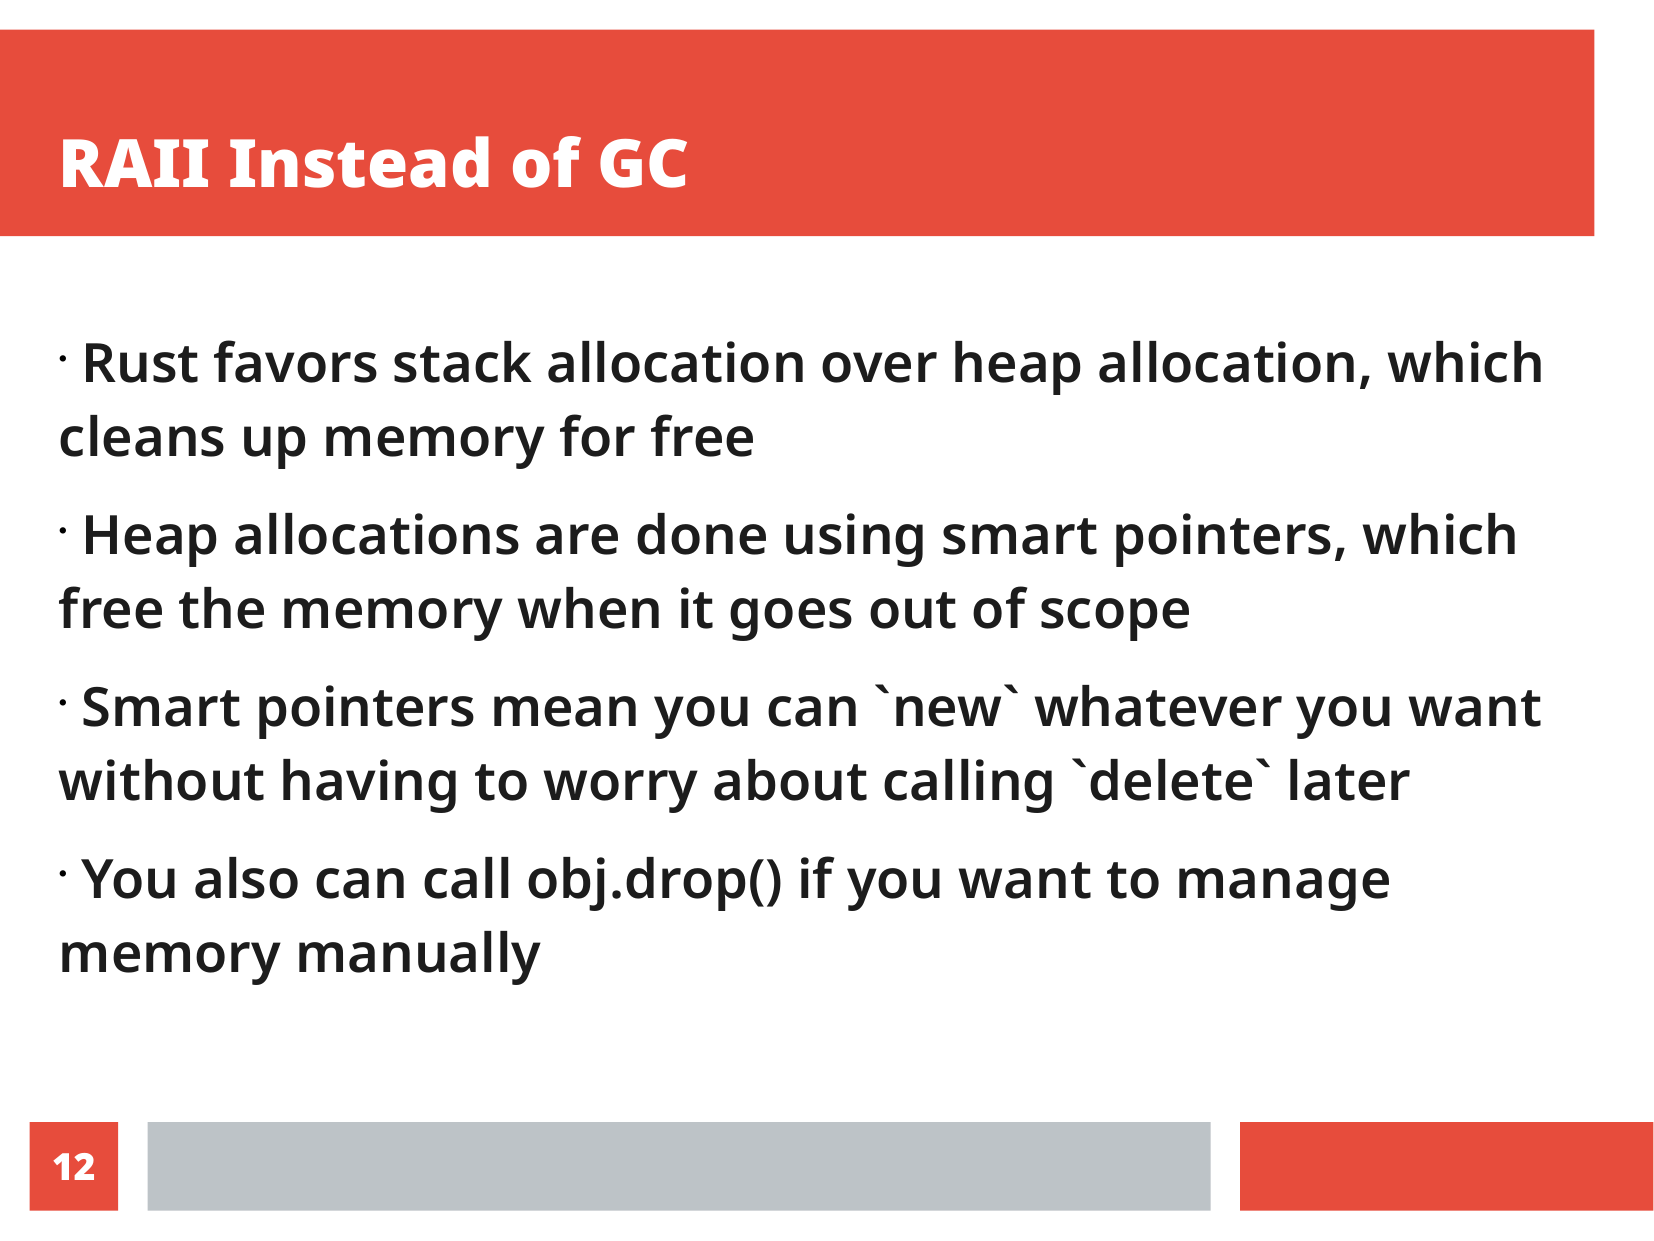

# RAII Instead of GC
 Rust favors stack allocation over heap allocation, which cleans up memory for free
 Heap allocations are done using smart pointers, which free the memory when it goes out of scope
 Smart pointers mean you can `new` whatever you want without having to worry about calling `delete` later
 You also can call obj.drop() if you want to manage memory manually
12